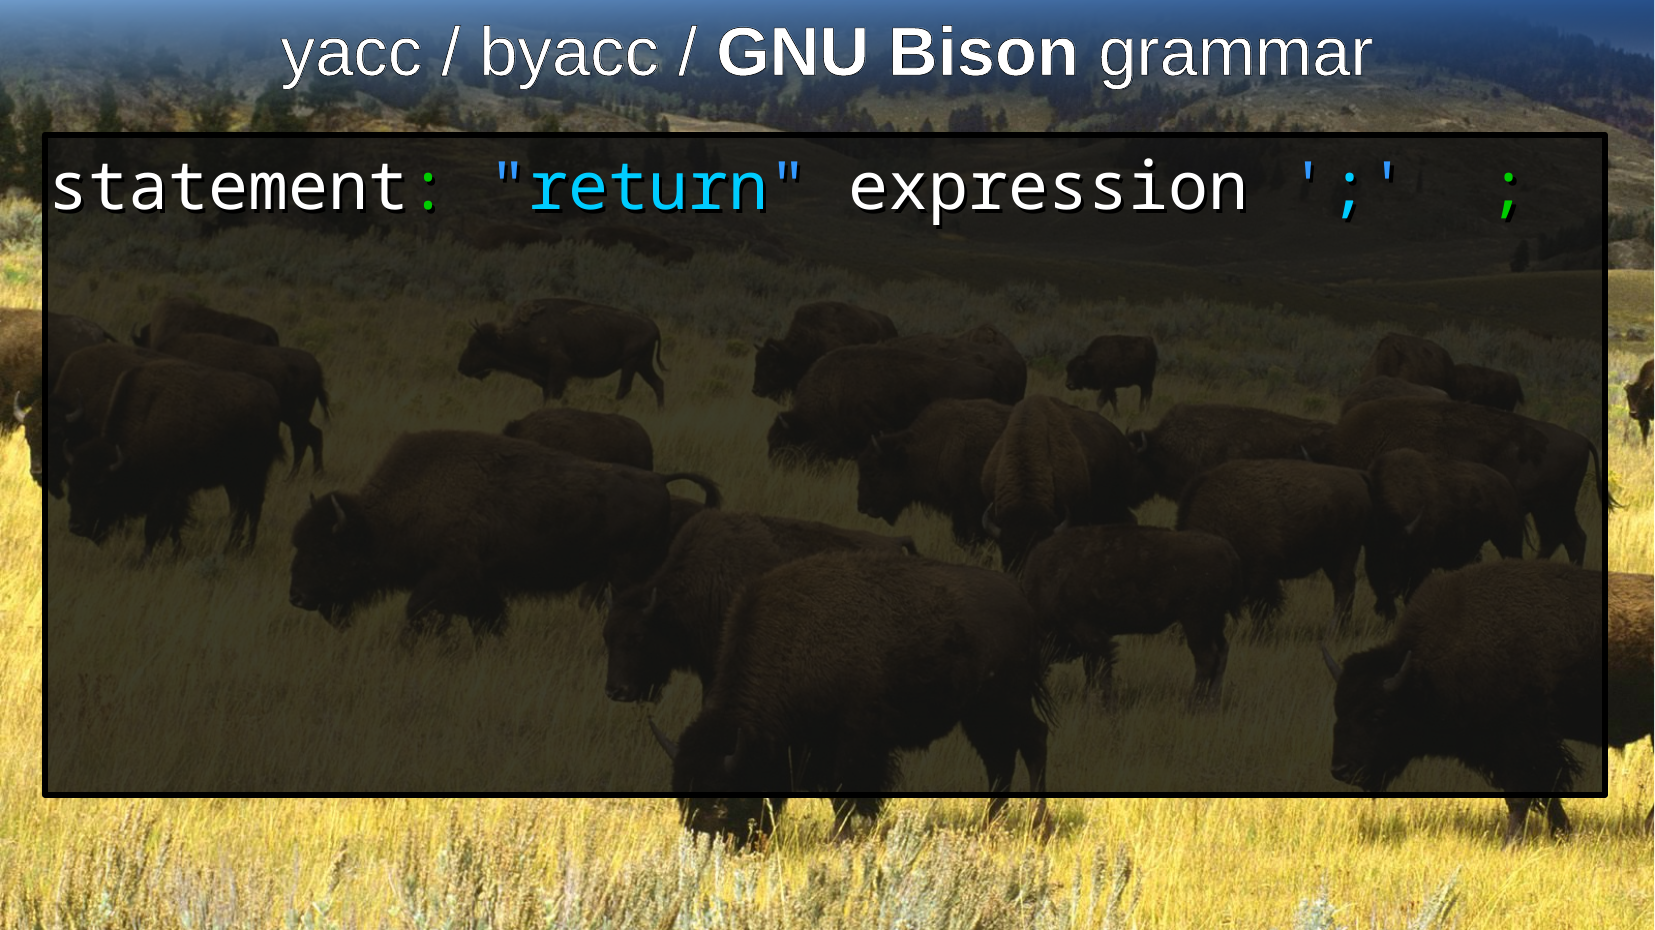

# yacc / byacc / GNU Bison grammar
statement: "return" expression ';' ;